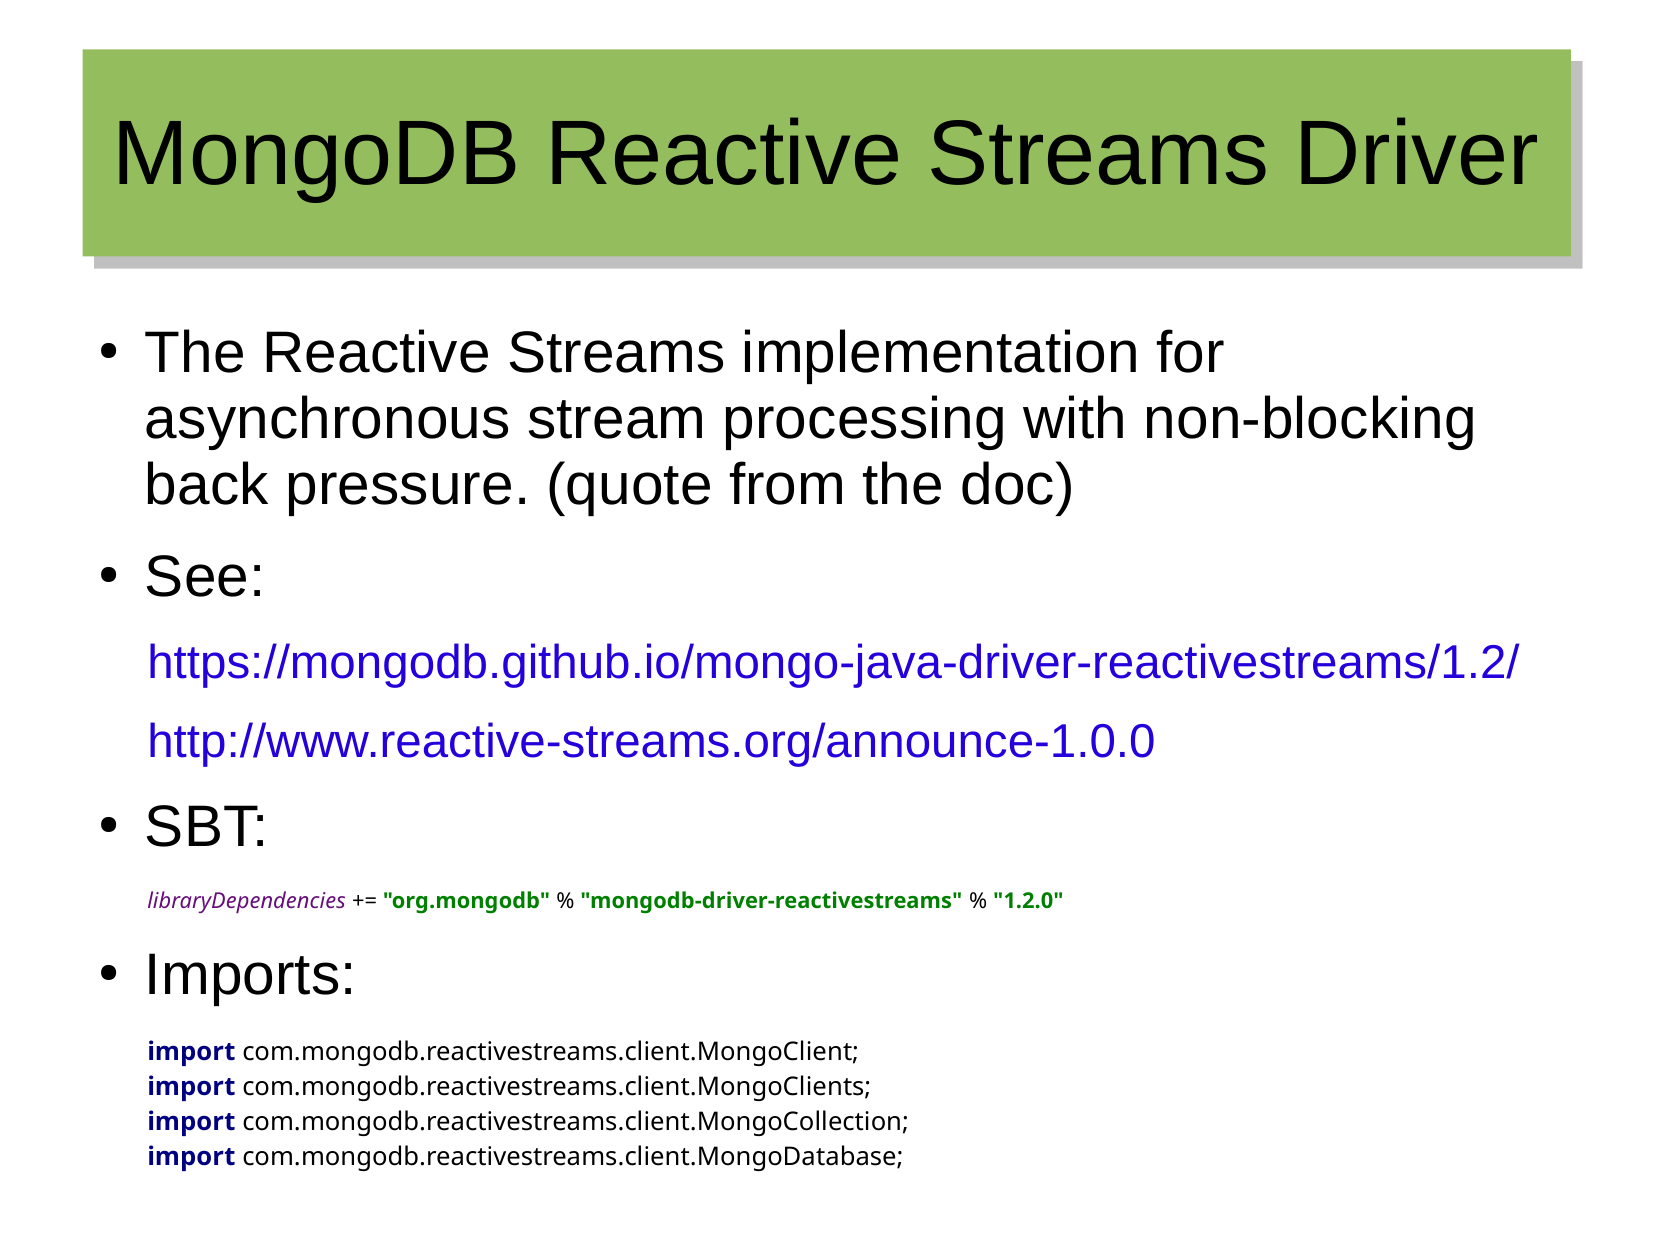

# MongoDB Reactive Streams Driver
The Reactive Streams implementation for asynchronous stream processing with non-blocking back pressure. (quote from the doc)
See:
https://mongodb.github.io/mongo-java-driver-reactivestreams/1.2/
http://www.reactive-streams.org/announce-1.0.0
SBT:
libraryDependencies += "org.mongodb" % "mongodb-driver-reactivestreams" % "1.2.0"
Imports:
import com.mongodb.reactivestreams.client.MongoClient;
import com.mongodb.reactivestreams.client.MongoClients;
import com.mongodb.reactivestreams.client.MongoCollection;
import com.mongodb.reactivestreams.client.MongoDatabase;